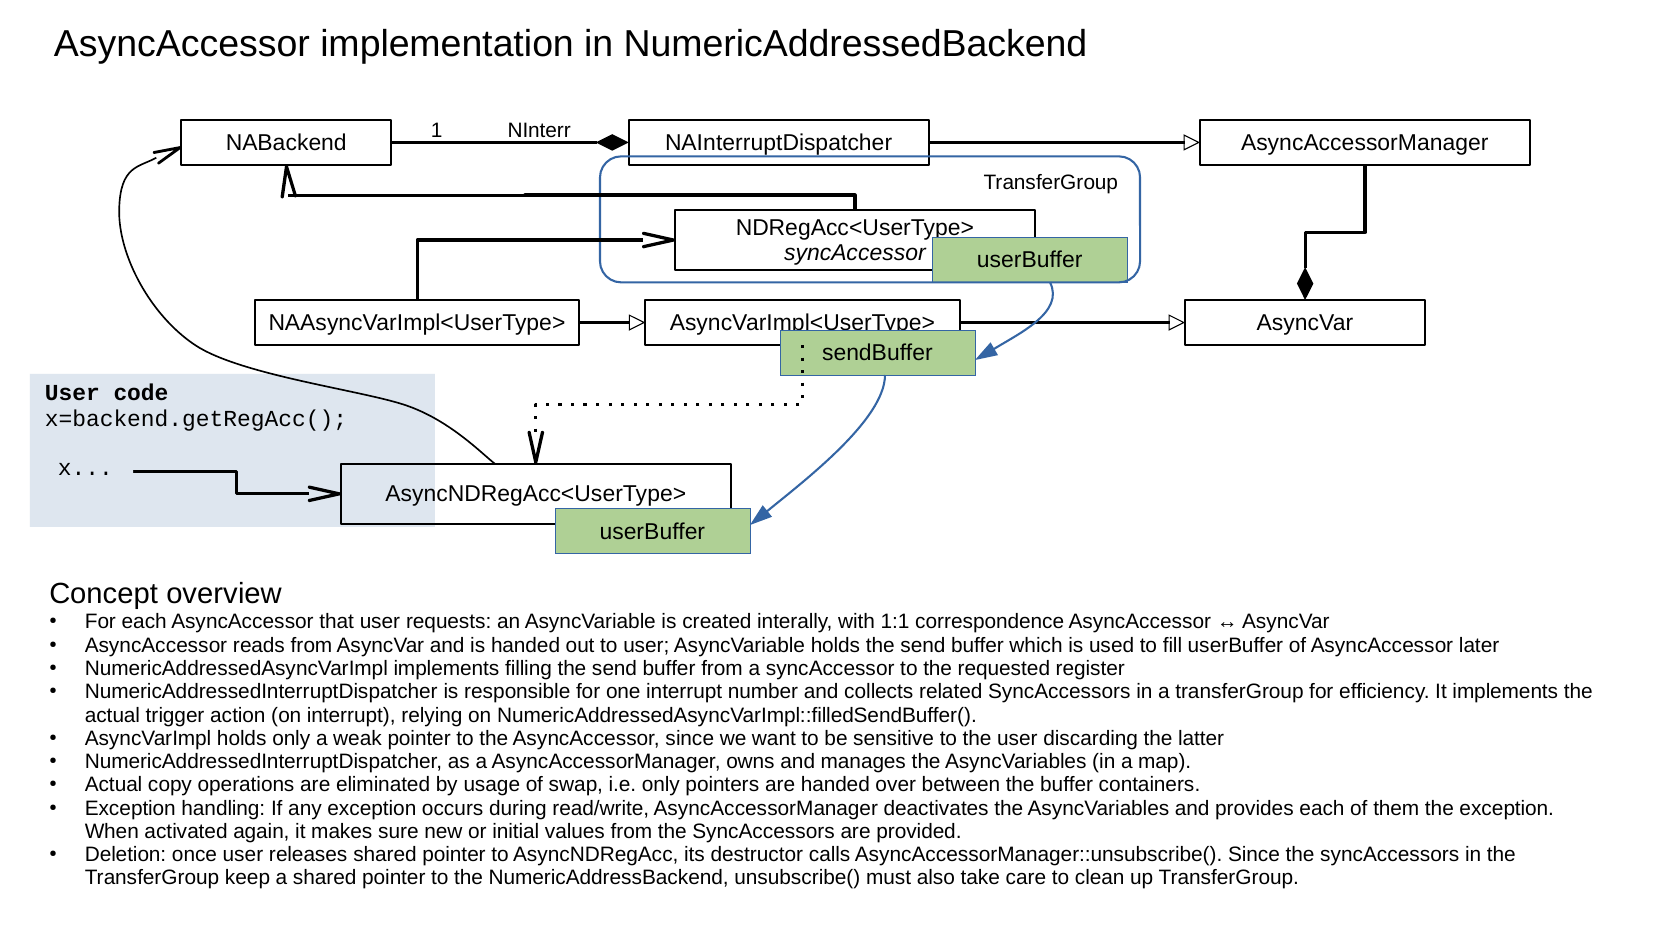

AsyncAccessor implementation in NumericAddressedBackend
1
NInterr
NABackend
NAInterruptDispatcher
AsyncAccessorManager
TransferGroup
NDRegAcc<UserType>
syncAccessor
userBuffer
NAAsyncVarImpl<UserType>
AsyncVarImpl<UserType>
AsyncVar
sendBuffer
User code
x=backend.getRegAcc();
x...
AsyncNDRegAcc<UserType>
userBuffer
Concept overview
For each AsyncAccessor that user requests: an AsyncVariable is created interally, with 1:1 correspondence AsyncAccessor ↔ AsyncVar
AsyncAccessor reads from AsyncVar and is handed out to user; AsyncVariable holds the send buffer which is used to fill userBuffer of AsyncAccessor later
NumericAddressedAsyncVarImpl implements filling the send buffer from a syncAccessor to the requested register
NumericAddressedInterruptDispatcher is responsible for one interrupt number and collects related SyncAccessors in a transferGroup for efficiency. It implements the actual trigger action (on interrupt), relying on NumericAddressedAsyncVarImpl::filledSendBuffer().
AsyncVarImpl holds only a weak pointer to the AsyncAccessor, since we want to be sensitive to the user discarding the latter
NumericAddressedInterruptDispatcher, as a AsyncAccessorManager, owns and manages the AsyncVariables (in a map).
Actual copy operations are eliminated by usage of swap, i.e. only pointers are handed over between the buffer containers.
Exception handling: If any exception occurs during read/write, AsyncAccessorManager deactivates the AsyncVariables and provides each of them the exception. When activated again, it makes sure new or initial values from the SyncAccessors are provided.
Deletion: once user releases shared pointer to AsyncNDRegAcc, its destructor calls AsyncAccessorManager::unsubscribe(). Since the syncAccessors in the TransferGroup keep a shared pointer to the NumericAddressBackend, unsubscribe() must also take care to clean up TransferGroup.